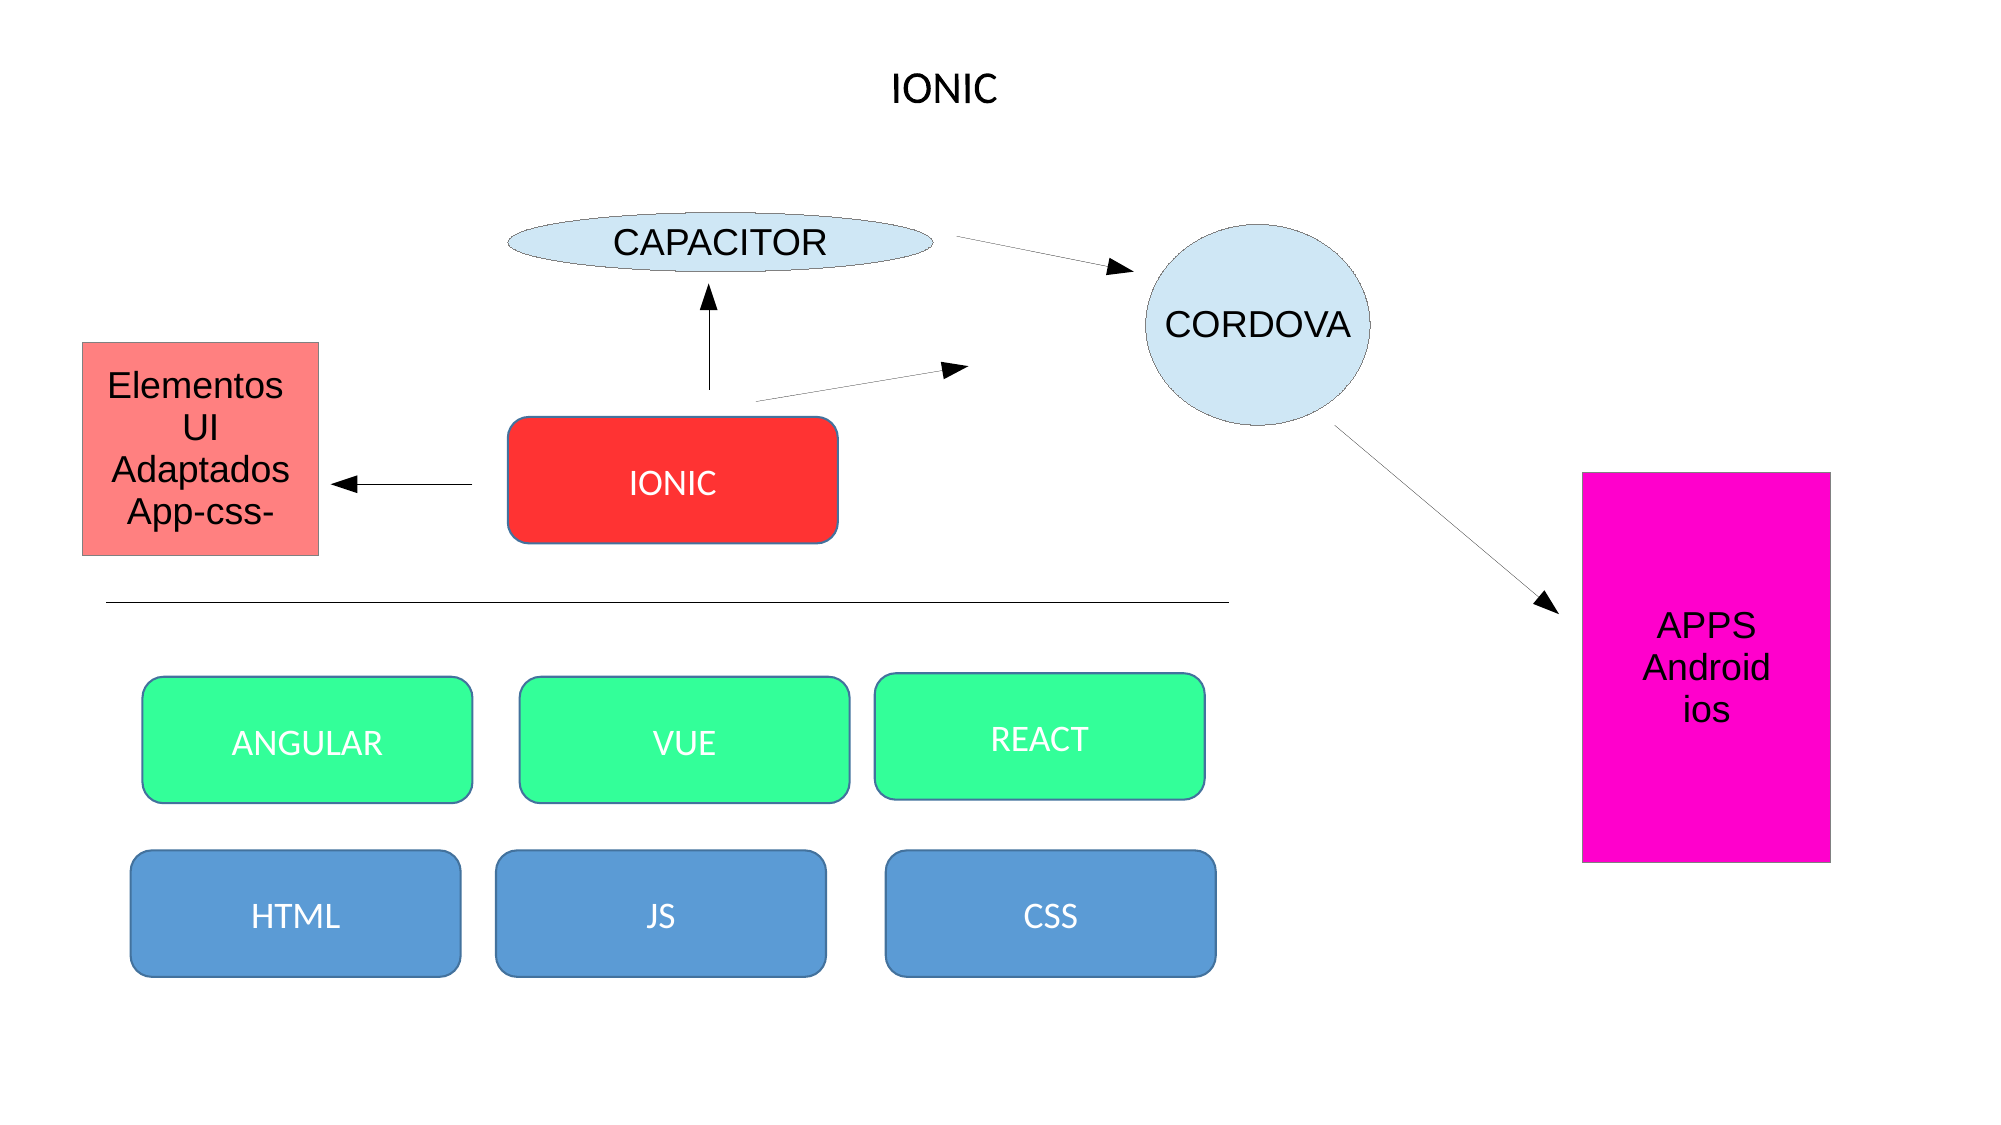

IONIC
CAPACITOR
CORDOVA
Elementos
UI
Adaptados
App-css-
IONIC
APPS
Android
ios
REACT
ANGULAR
VUE
HTML
JS
CSS